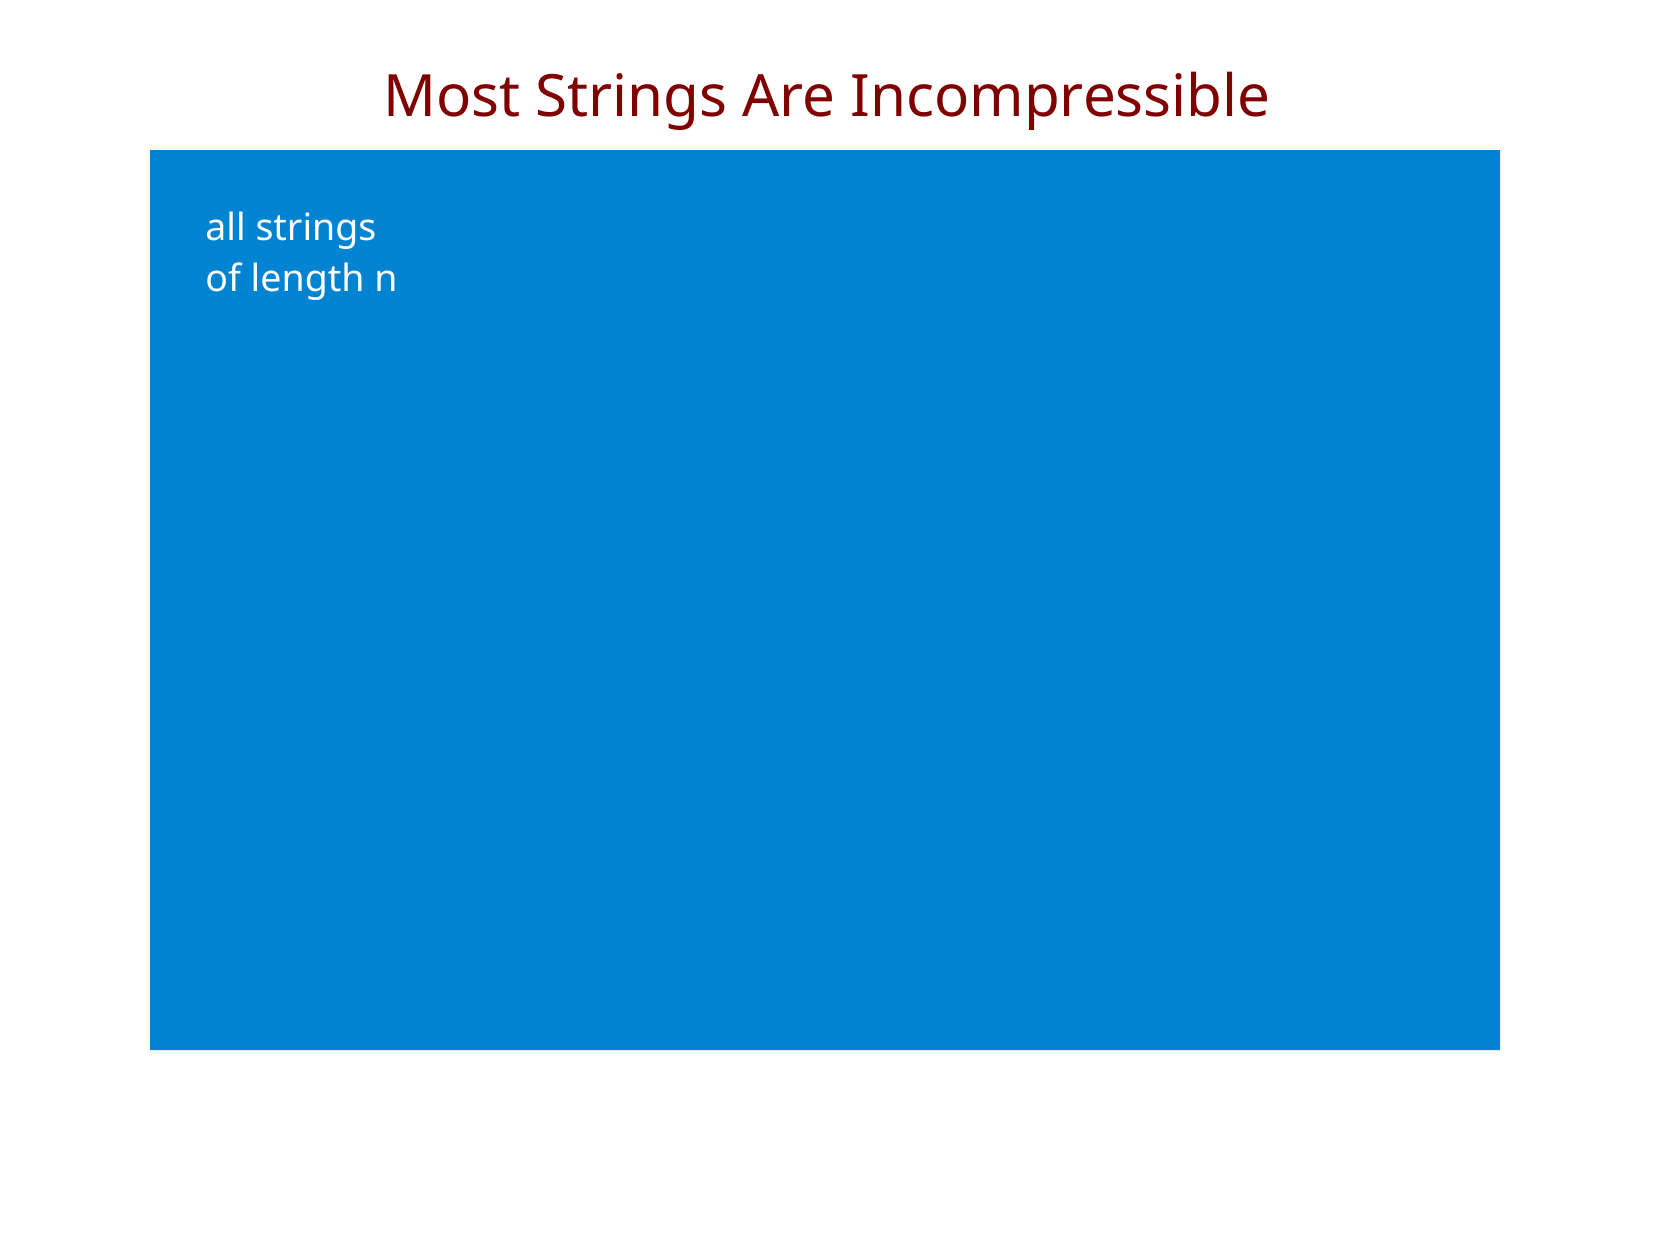

# Most Strings Are Incompressible
all strings
of length n